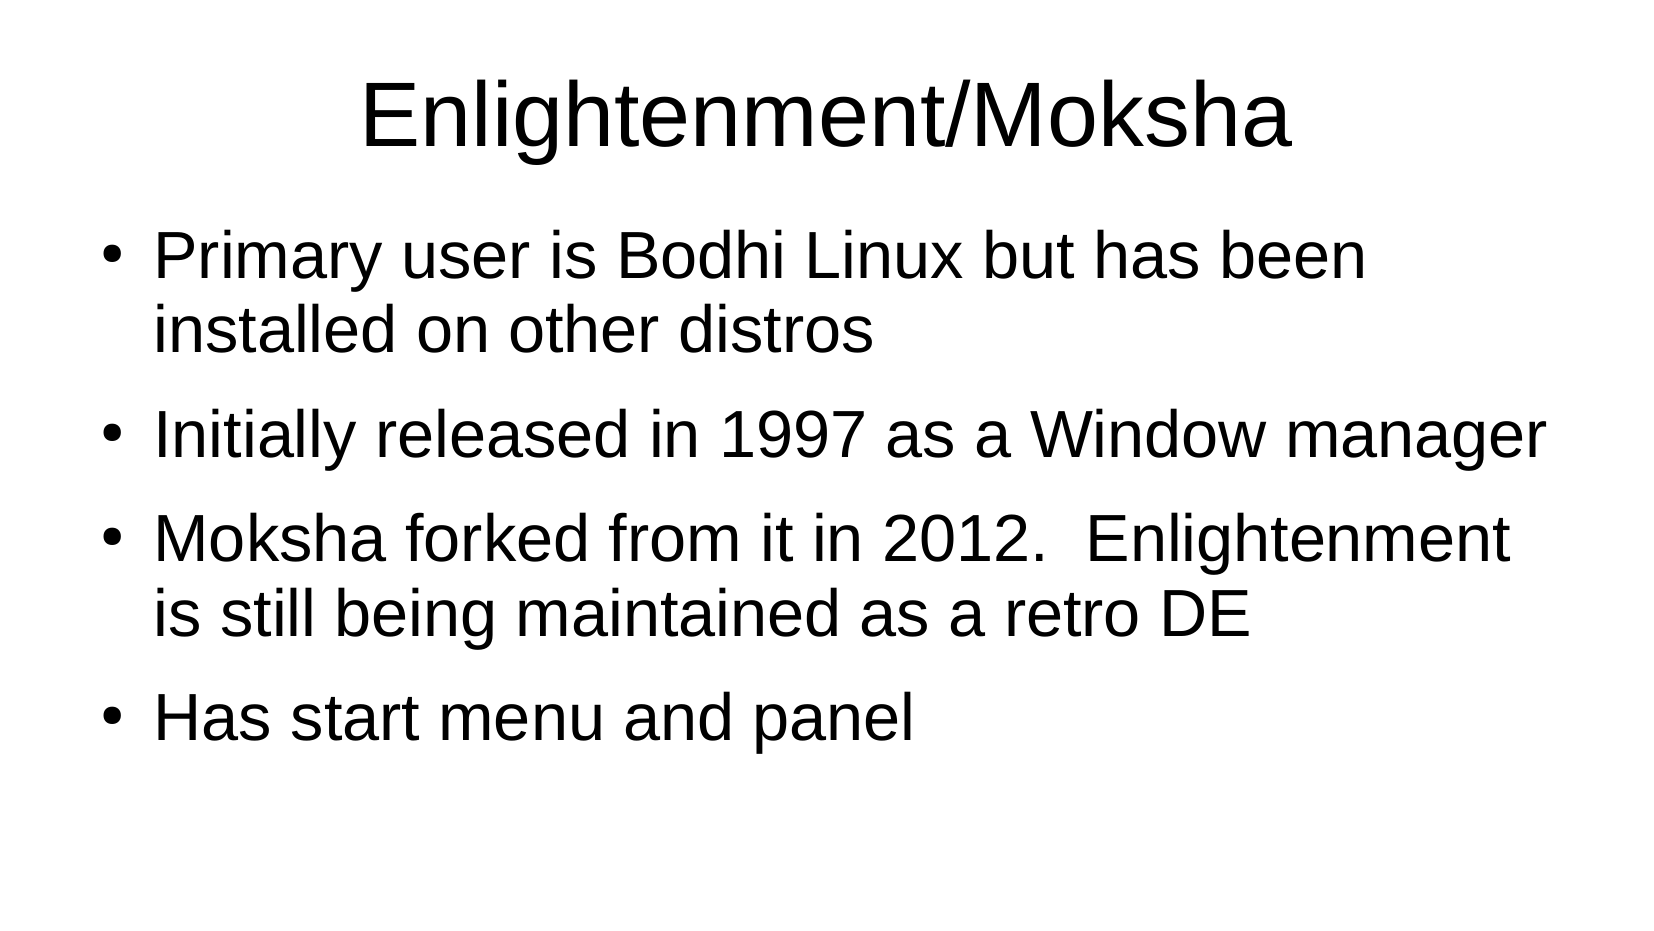

# Enlightenment/Moksha
Primary user is Bodhi Linux but has been installed on other distros
Initially released in 1997 as a Window manager
Moksha forked from it in 2012. Enlightenment is still being maintained as a retro DE
Has start menu and panel